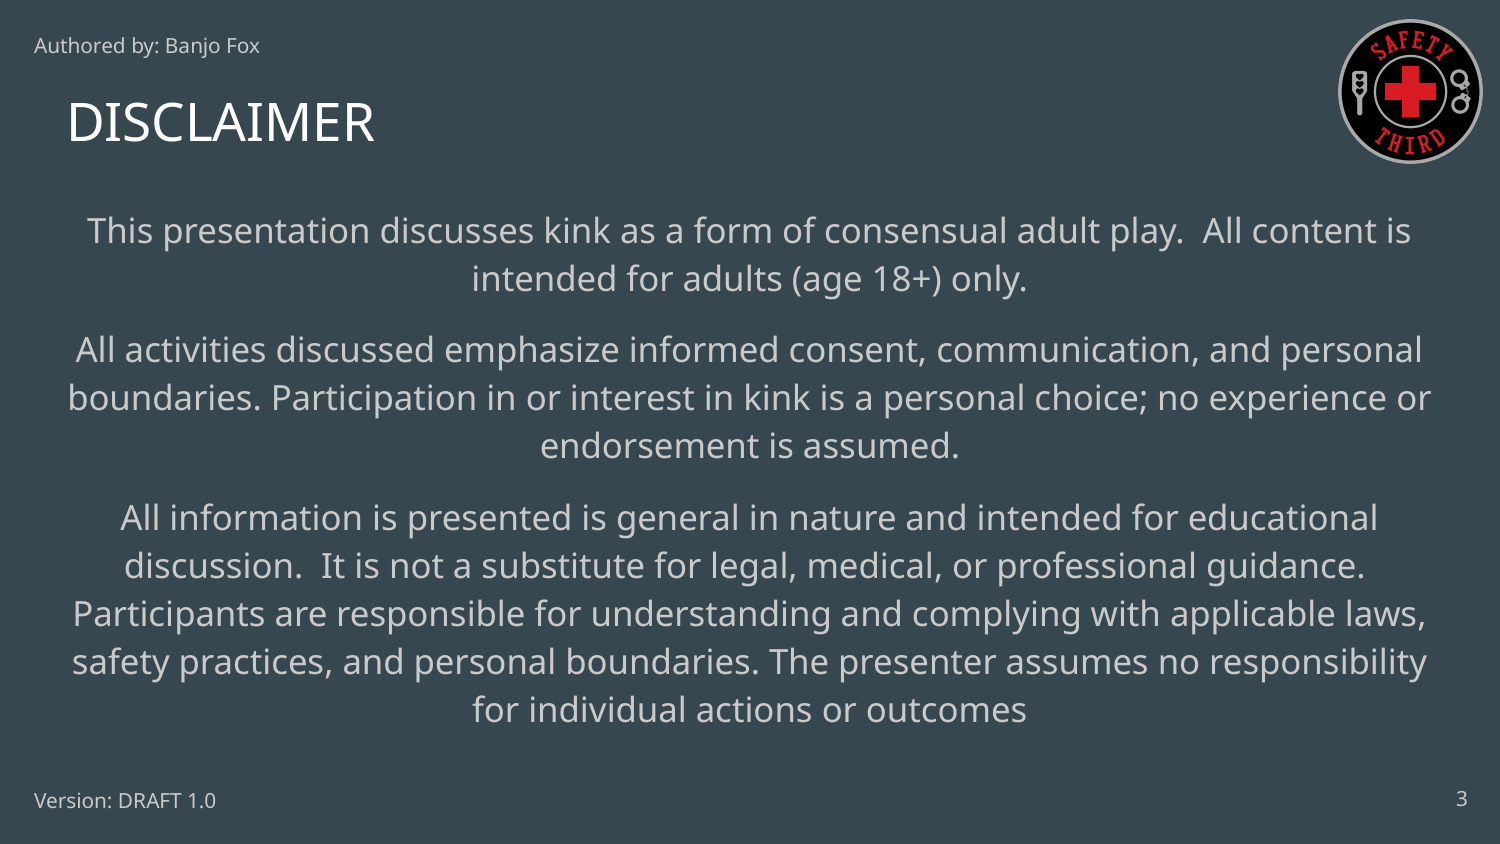

# DISCLAIMER
This presentation discusses kink as a form of consensual adult play. All content is intended for adults (age 18+) only.
All activities discussed emphasize informed consent, communication, and personal boundaries. Participation in or interest in kink is a personal choice; no experience or endorsement is assumed.
All information is presented is general in nature and intended for educational discussion. It is not a substitute for legal, medical, or professional guidance. Participants are responsible for understanding and complying with applicable laws, safety practices, and personal boundaries. The presenter assumes no responsibility for individual actions or outcomes